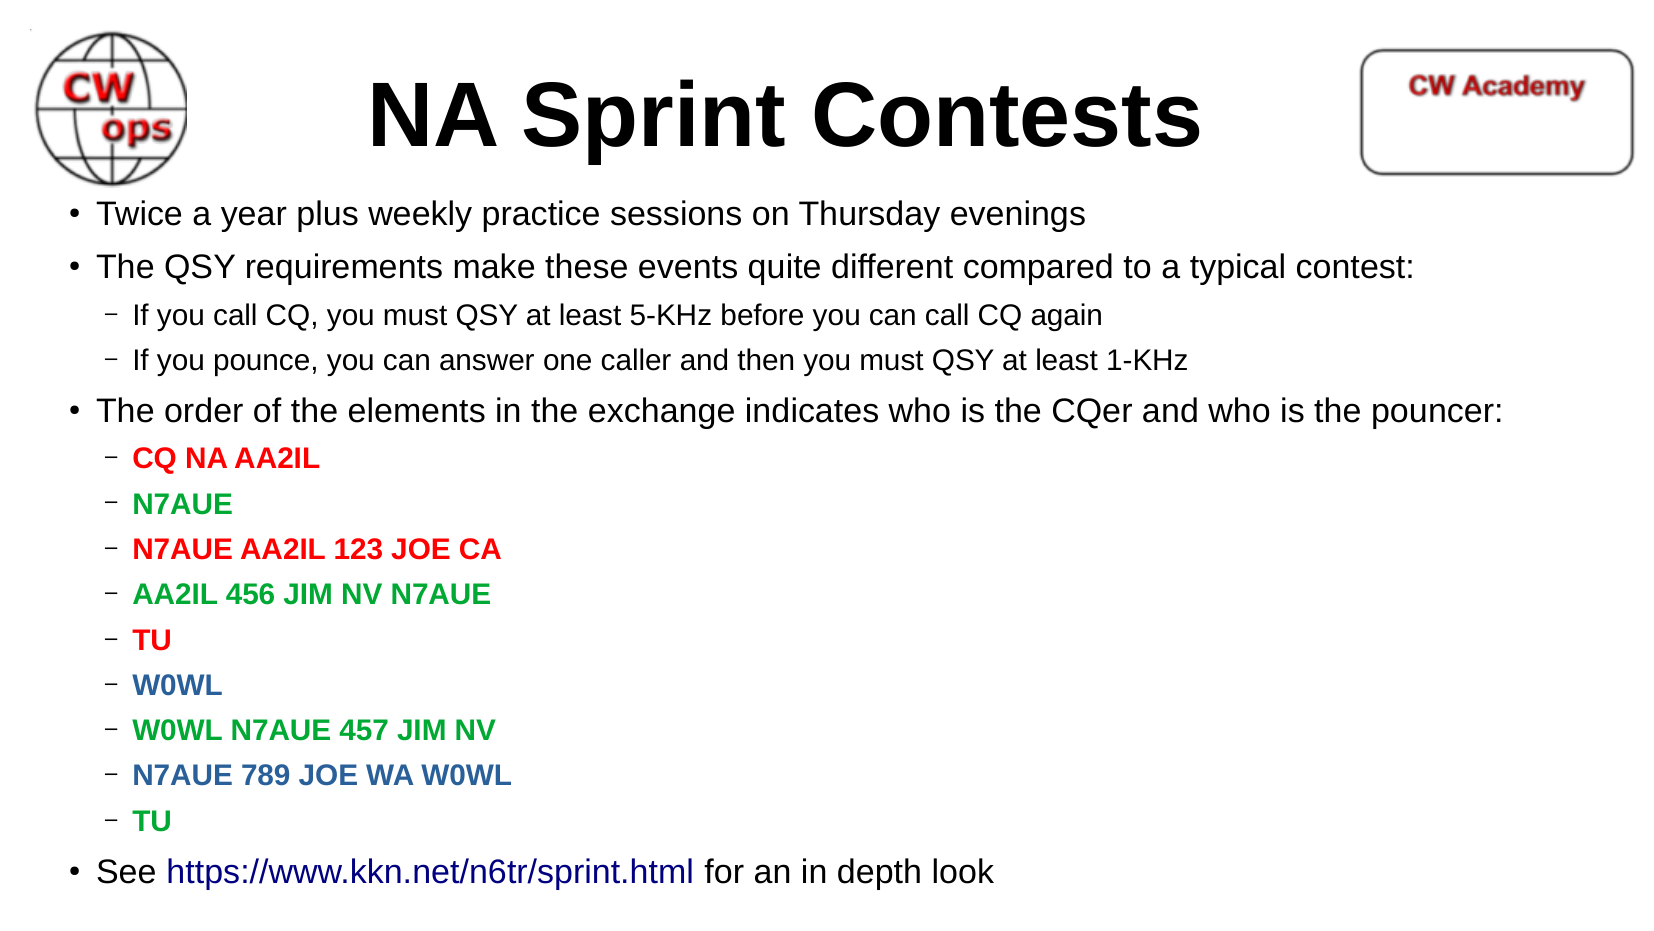

# NA Sprint Contests
Twice a year plus weekly practice sessions on Thursday evenings
The QSY requirements make these events quite different compared to a typical contest:
If you call CQ, you must QSY at least 5-KHz before you can call CQ again
If you pounce, you can answer one caller and then you must QSY at least 1-KHz
The order of the elements in the exchange indicates who is the CQer and who is the pouncer:
CQ NA AA2IL
N7AUE
N7AUE AA2IL 123 JOE CA
AA2IL 456 JIM NV N7AUE
TU
W0WL
W0WL N7AUE 457 JIM NV
N7AUE 789 JOE WA W0WL
TU
See https://www.kkn.net/n6tr/sprint.html for an in depth look